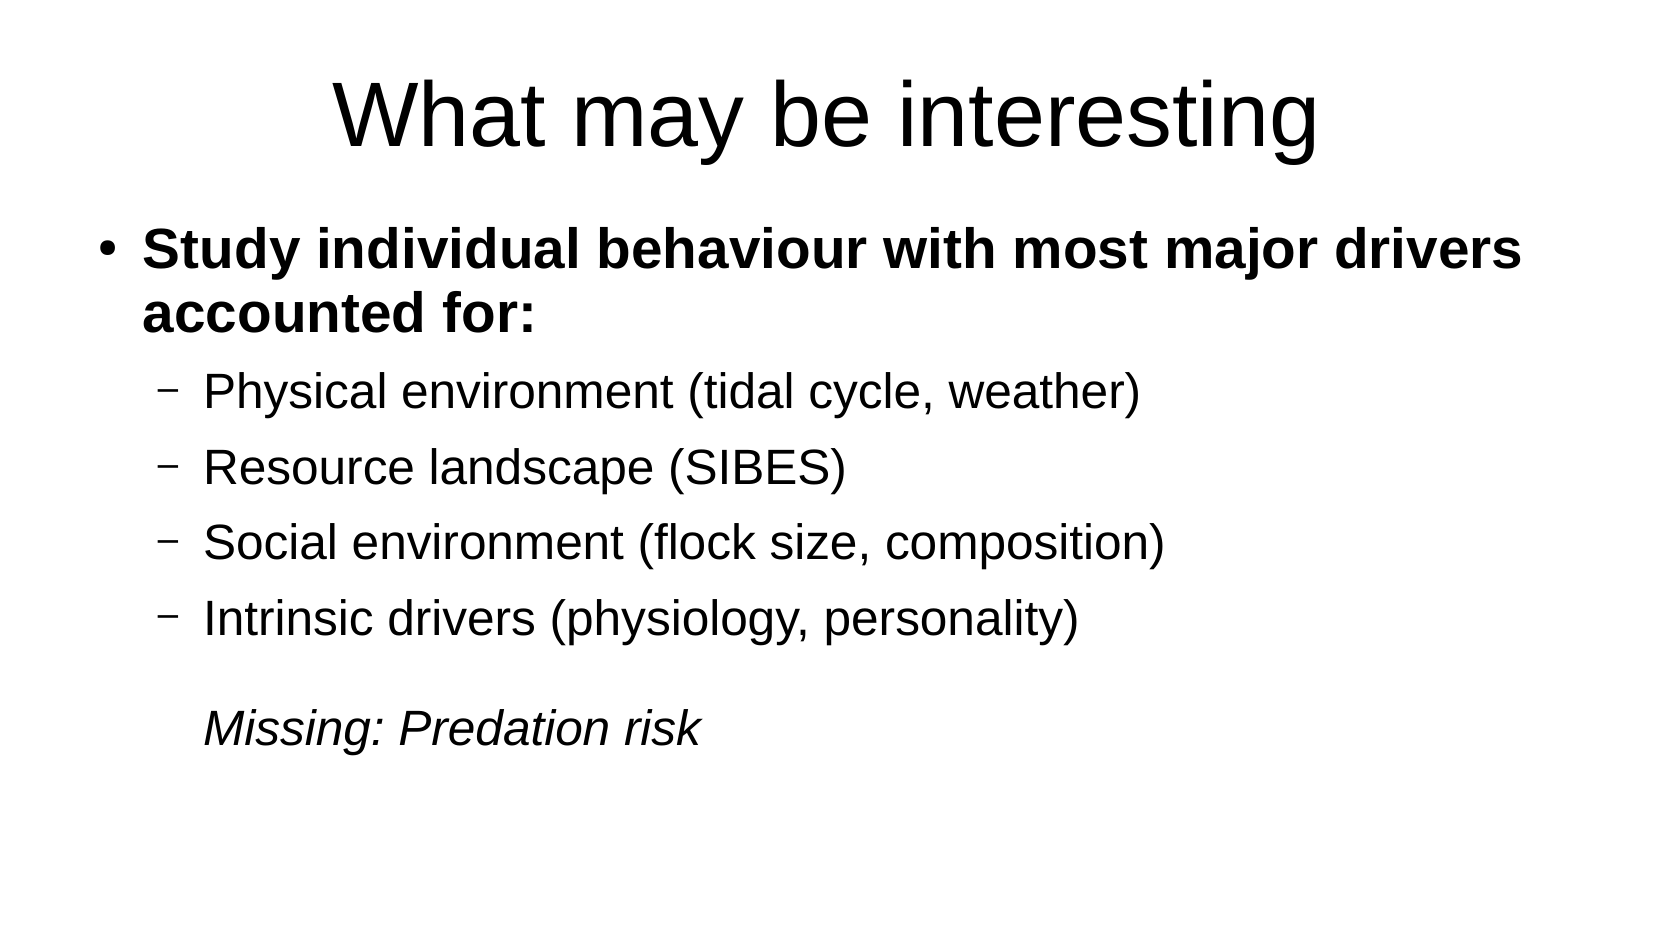

# What may be interesting
Study individual behaviour with most major drivers accounted for:
Physical environment (tidal cycle, weather)
Resource landscape (SIBES)
Social environment (flock size, composition)
Intrinsic drivers (physiology, personality)
Missing: Predation risk